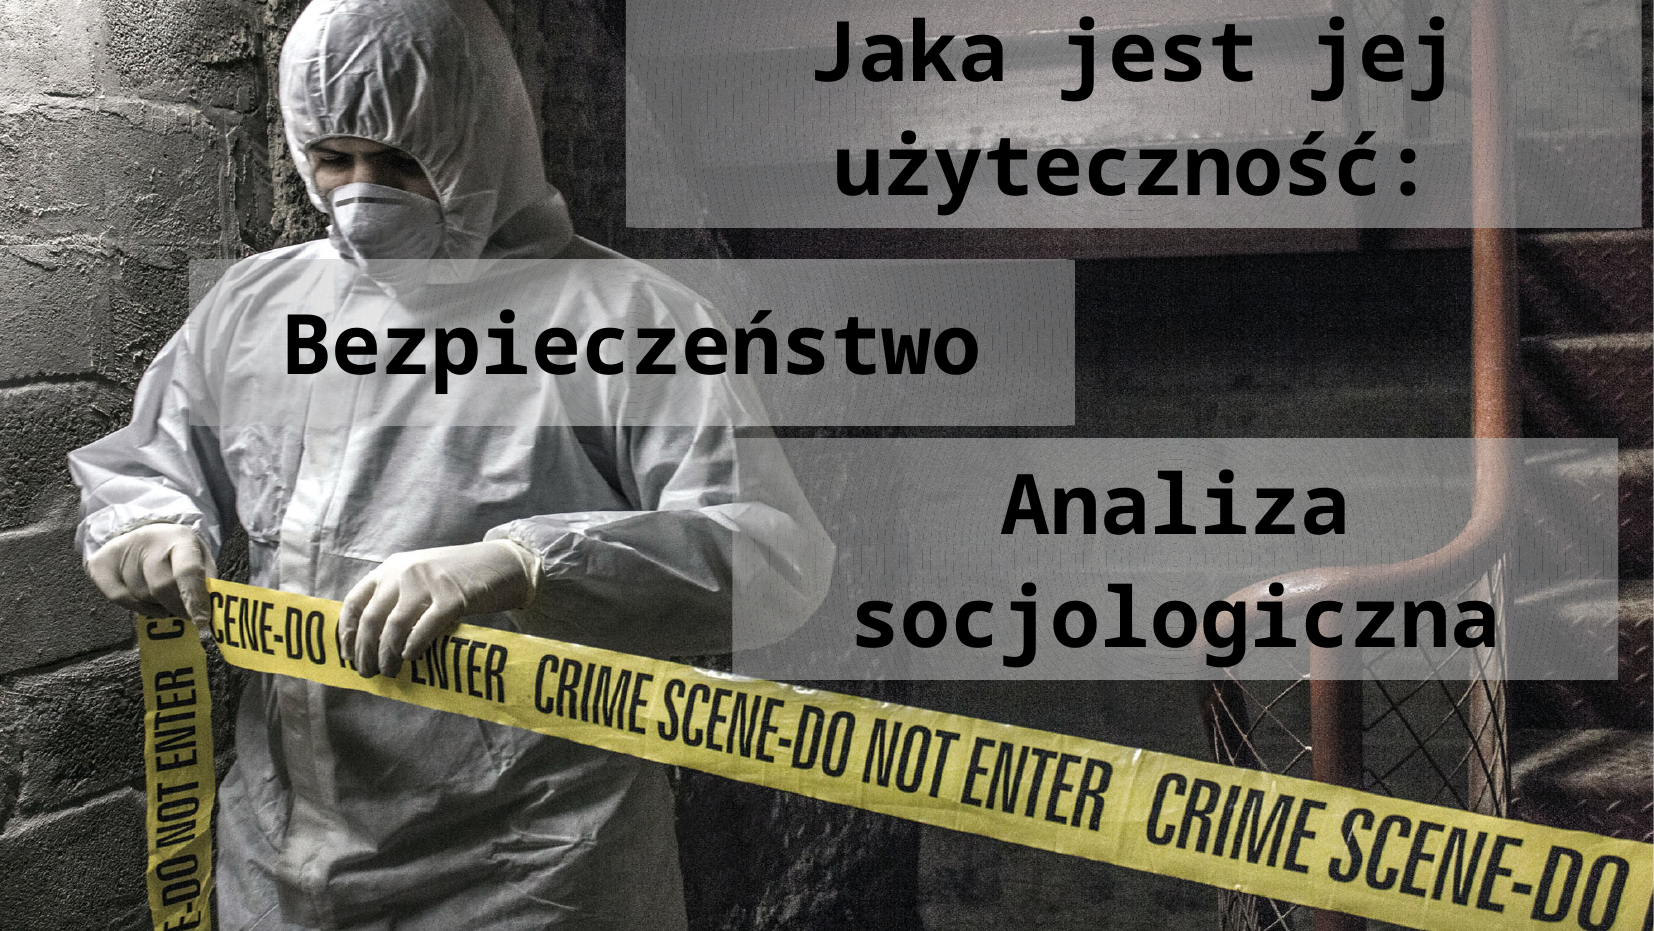

Jaka jest jej użyteczność:
Bezpieczeństwo
Analiza socjologiczna